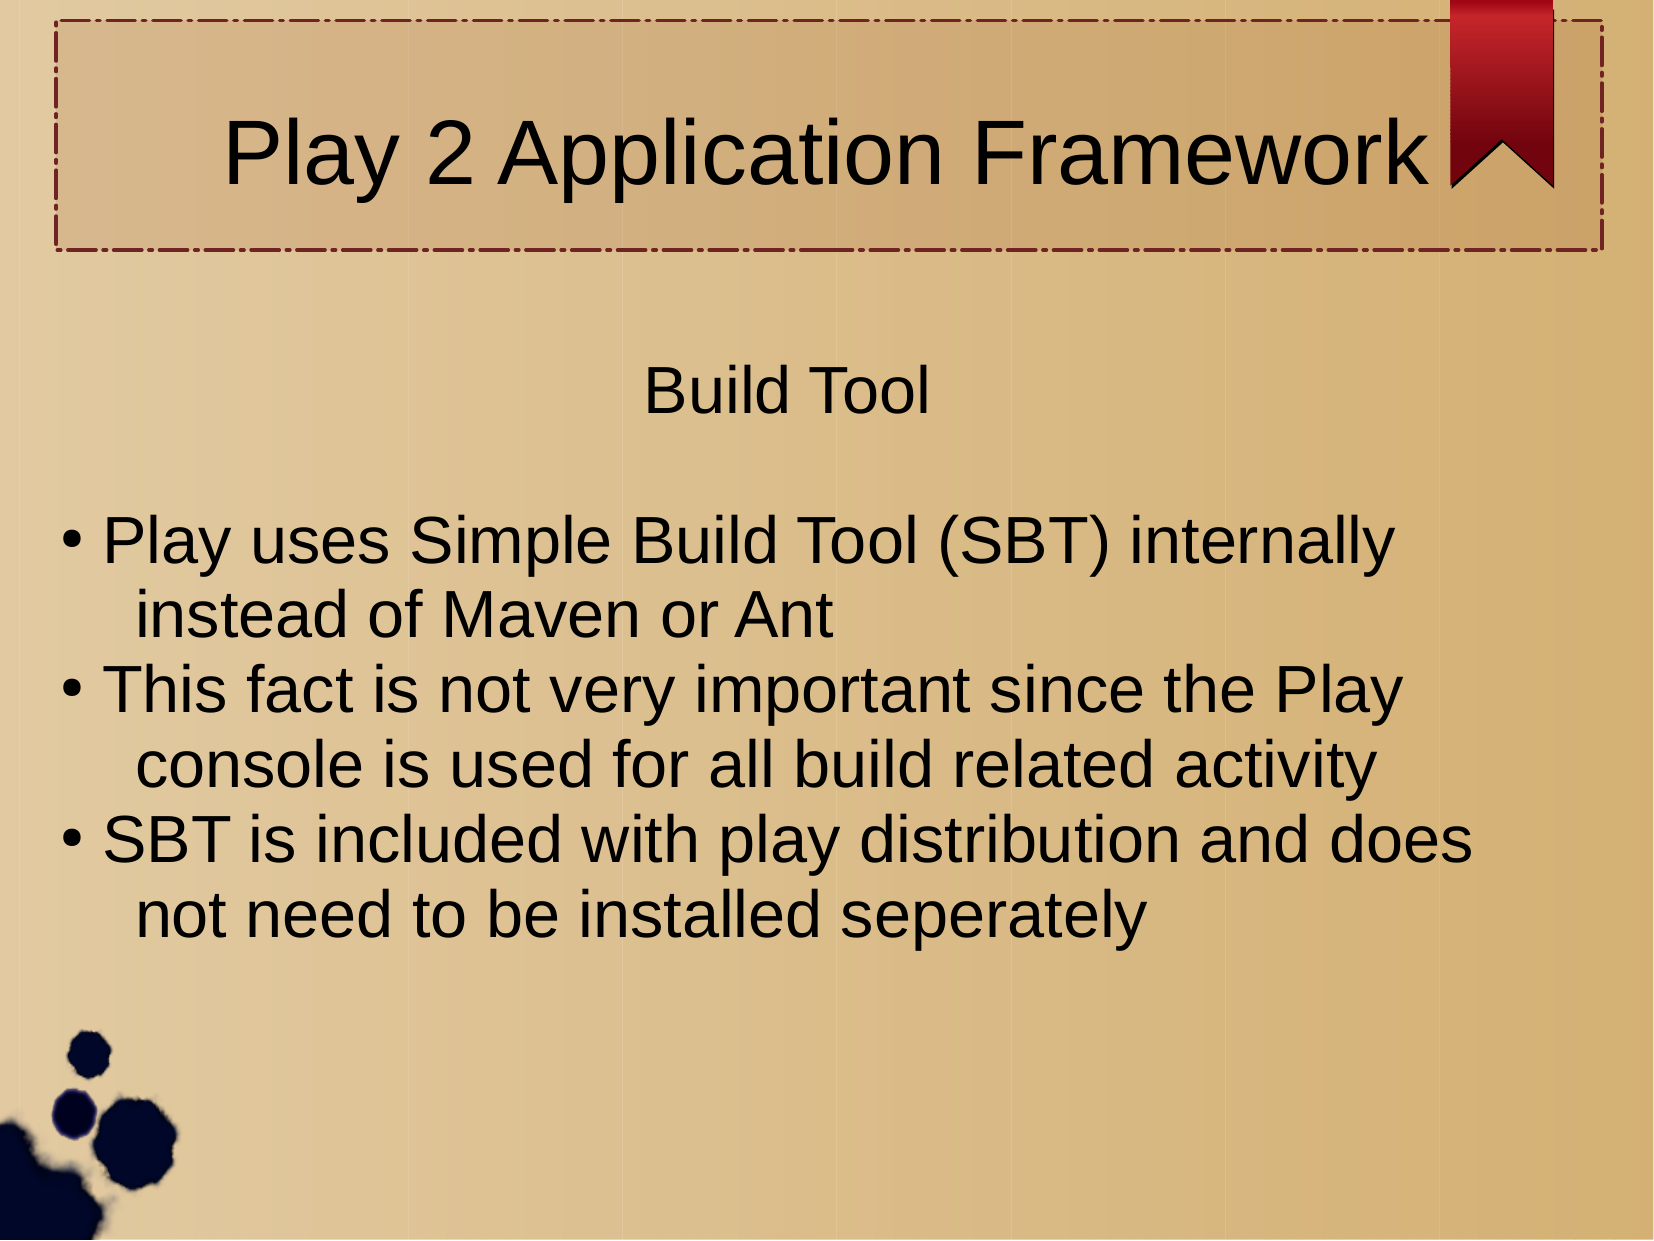

# Play 2 Application Framework
Build Tool
 Play uses Simple Build Tool (SBT) internally 		instead of Maven or Ant
 This fact is not very important since the Play 		console is used for all build related activity
 SBT is included with play distribution and does 	not need to be installed seperately